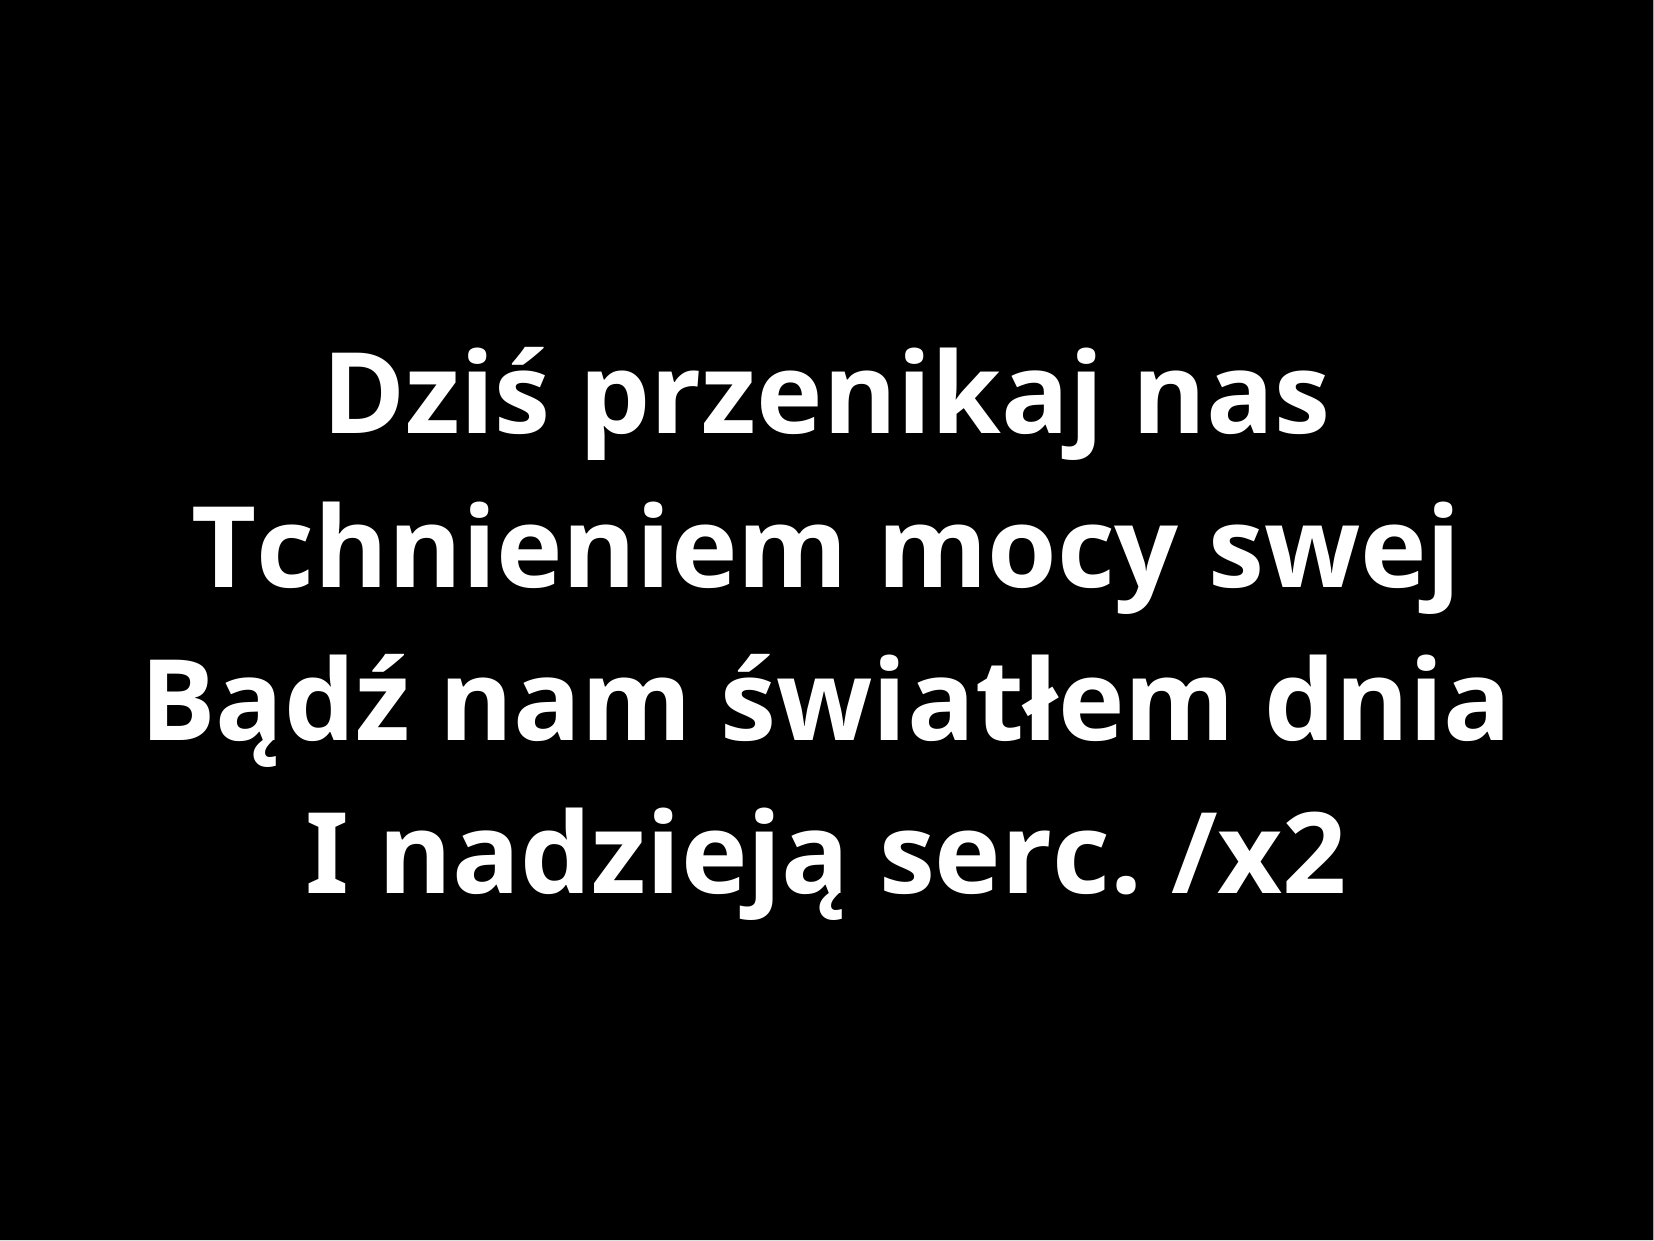

# Dziś przenikaj nas Tchnieniem mocy swej Bądź nam światłem dnia I nadzieją serc. /x2